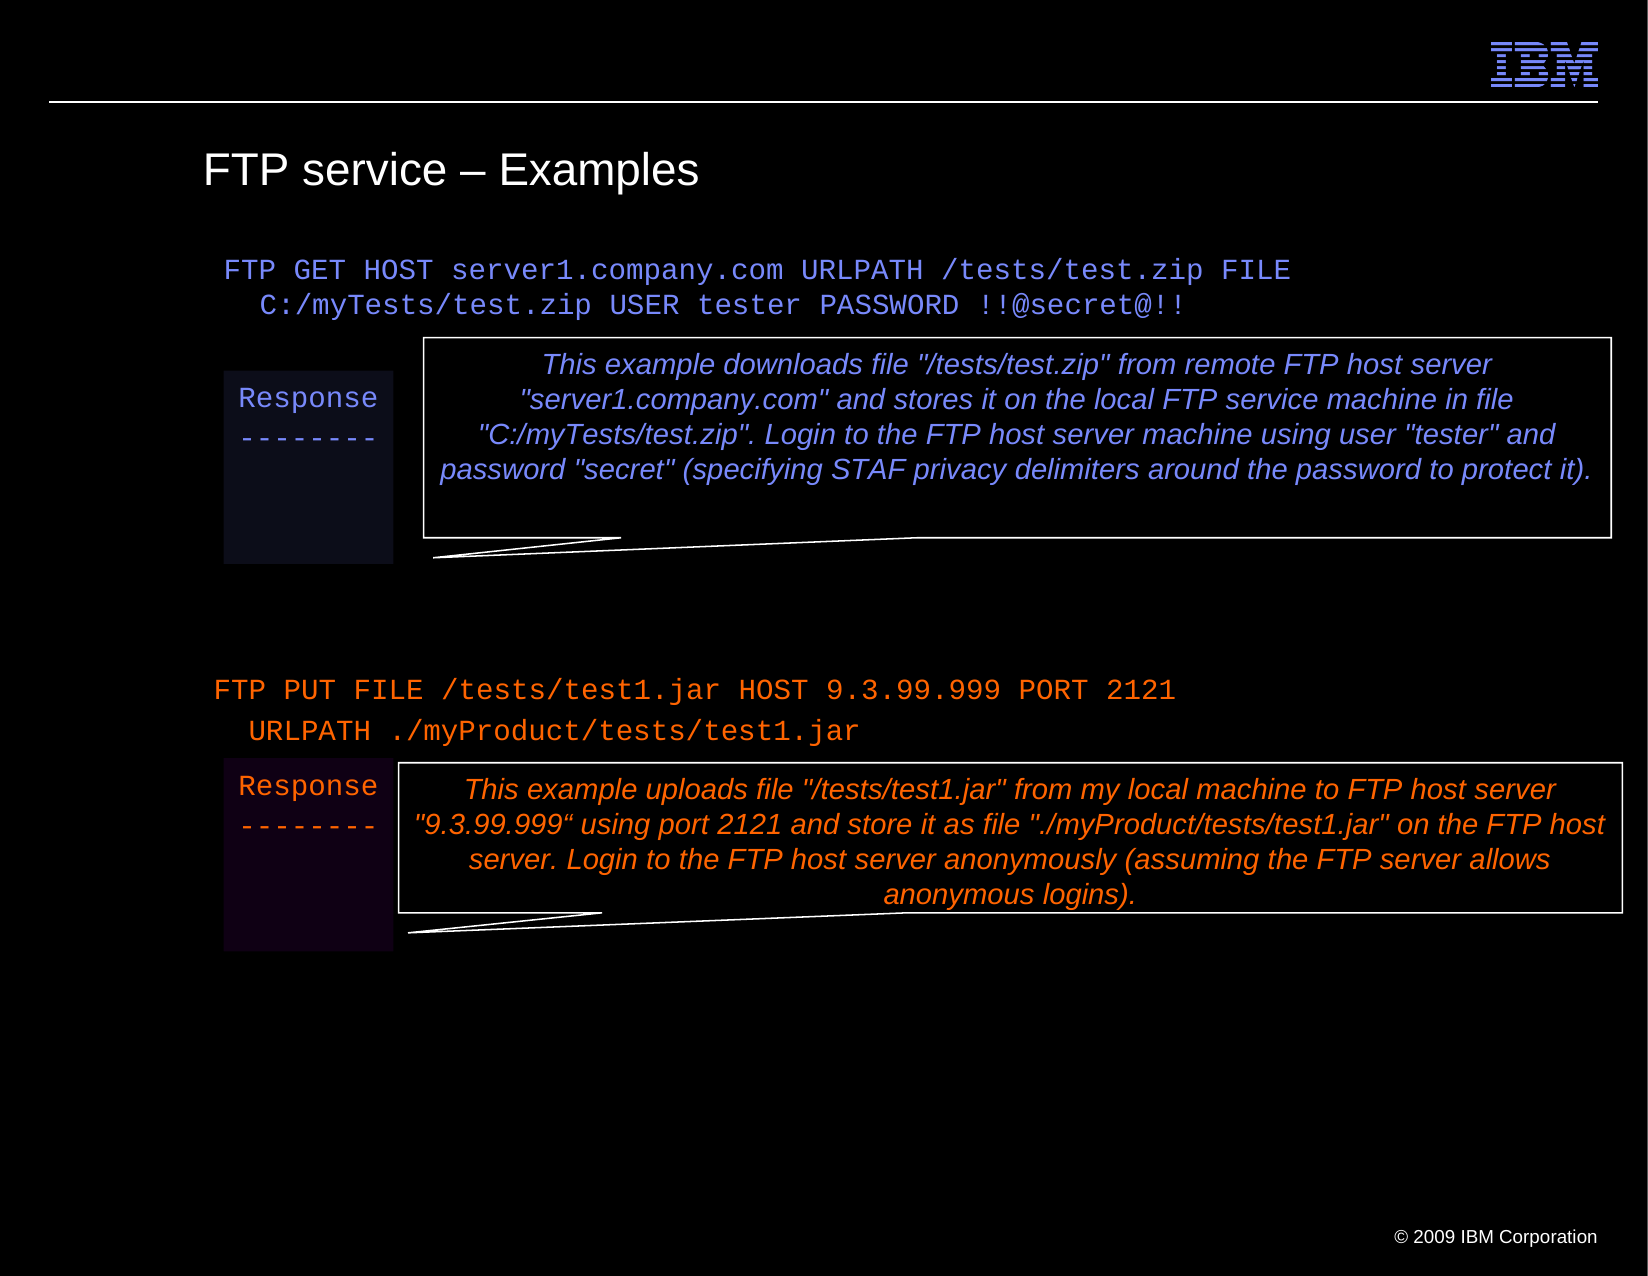

# FTP service – Examples
FTP GET HOST server1.company.com URLPATH /tests/test.zip FILE
 C:/myTests/test.zip USER tester PASSWORD !!@secret@!!
This example downloads file "/tests/test.zip" from remote FTP host server "server1.company.com" and stores it on the local FTP service machine in file "C:/myTests/test.zip". Login to the FTP host server machine using user "tester" and password "secret" (specifying STAF privacy delimiters around the password to protect it).
Response
--------
FTP PUT FILE /tests/test1.jar HOST 9.3.99.999 PORT 2121
 URLPATH ./myProduct/tests/test1.jar
Response
--------
This example uploads file "/tests/test1.jar" from my local machine to FTP host server "9.3.99.999“ using port 2121 and store it as file "./myProduct/tests/test1.jar" on the FTP host server. Login to the FTP host server anonymously (assuming the FTP server allows anonymous logins).